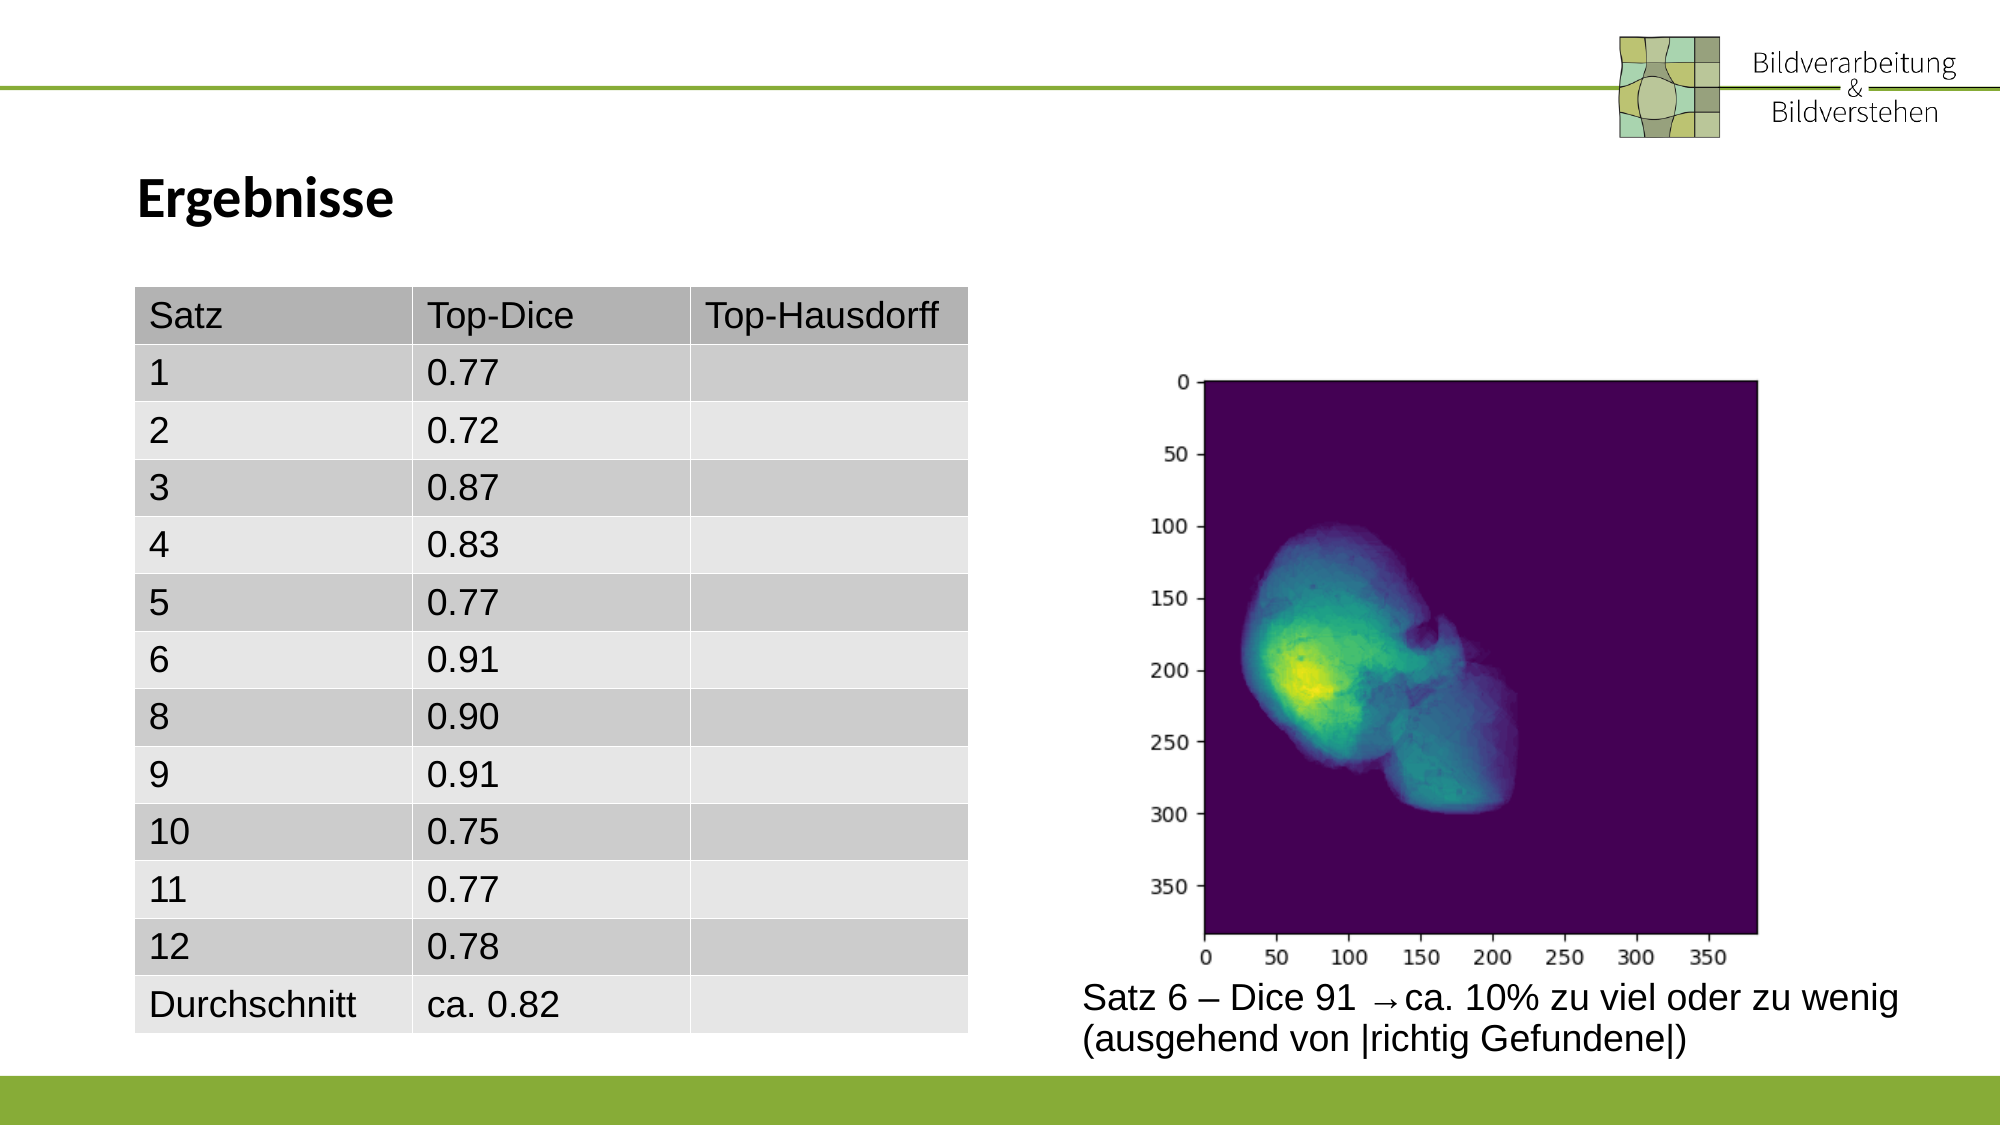

# Ergebnisse
| Satz | Top-Dice | Top-Hausdorff |
| --- | --- | --- |
| 1 | 0.77 | |
| 2 | 0.72 | |
| 3 | 0.87 | |
| 4 | 0.83 | |
| 5 | 0.77 | |
| 6 | 0.91 | |
| 8 | 0.90 | |
| 9 | 0.91 | |
| 10 | 0.75 | |
| 11 | 0.77 | |
| 12 | 0.78 | |
| Durchschnitt | ca. 0.82 | |
Satz 6 – Dice 91 →ca. 10% zu viel oder zu wenig
(ausgehend von |richtig Gefundene|)